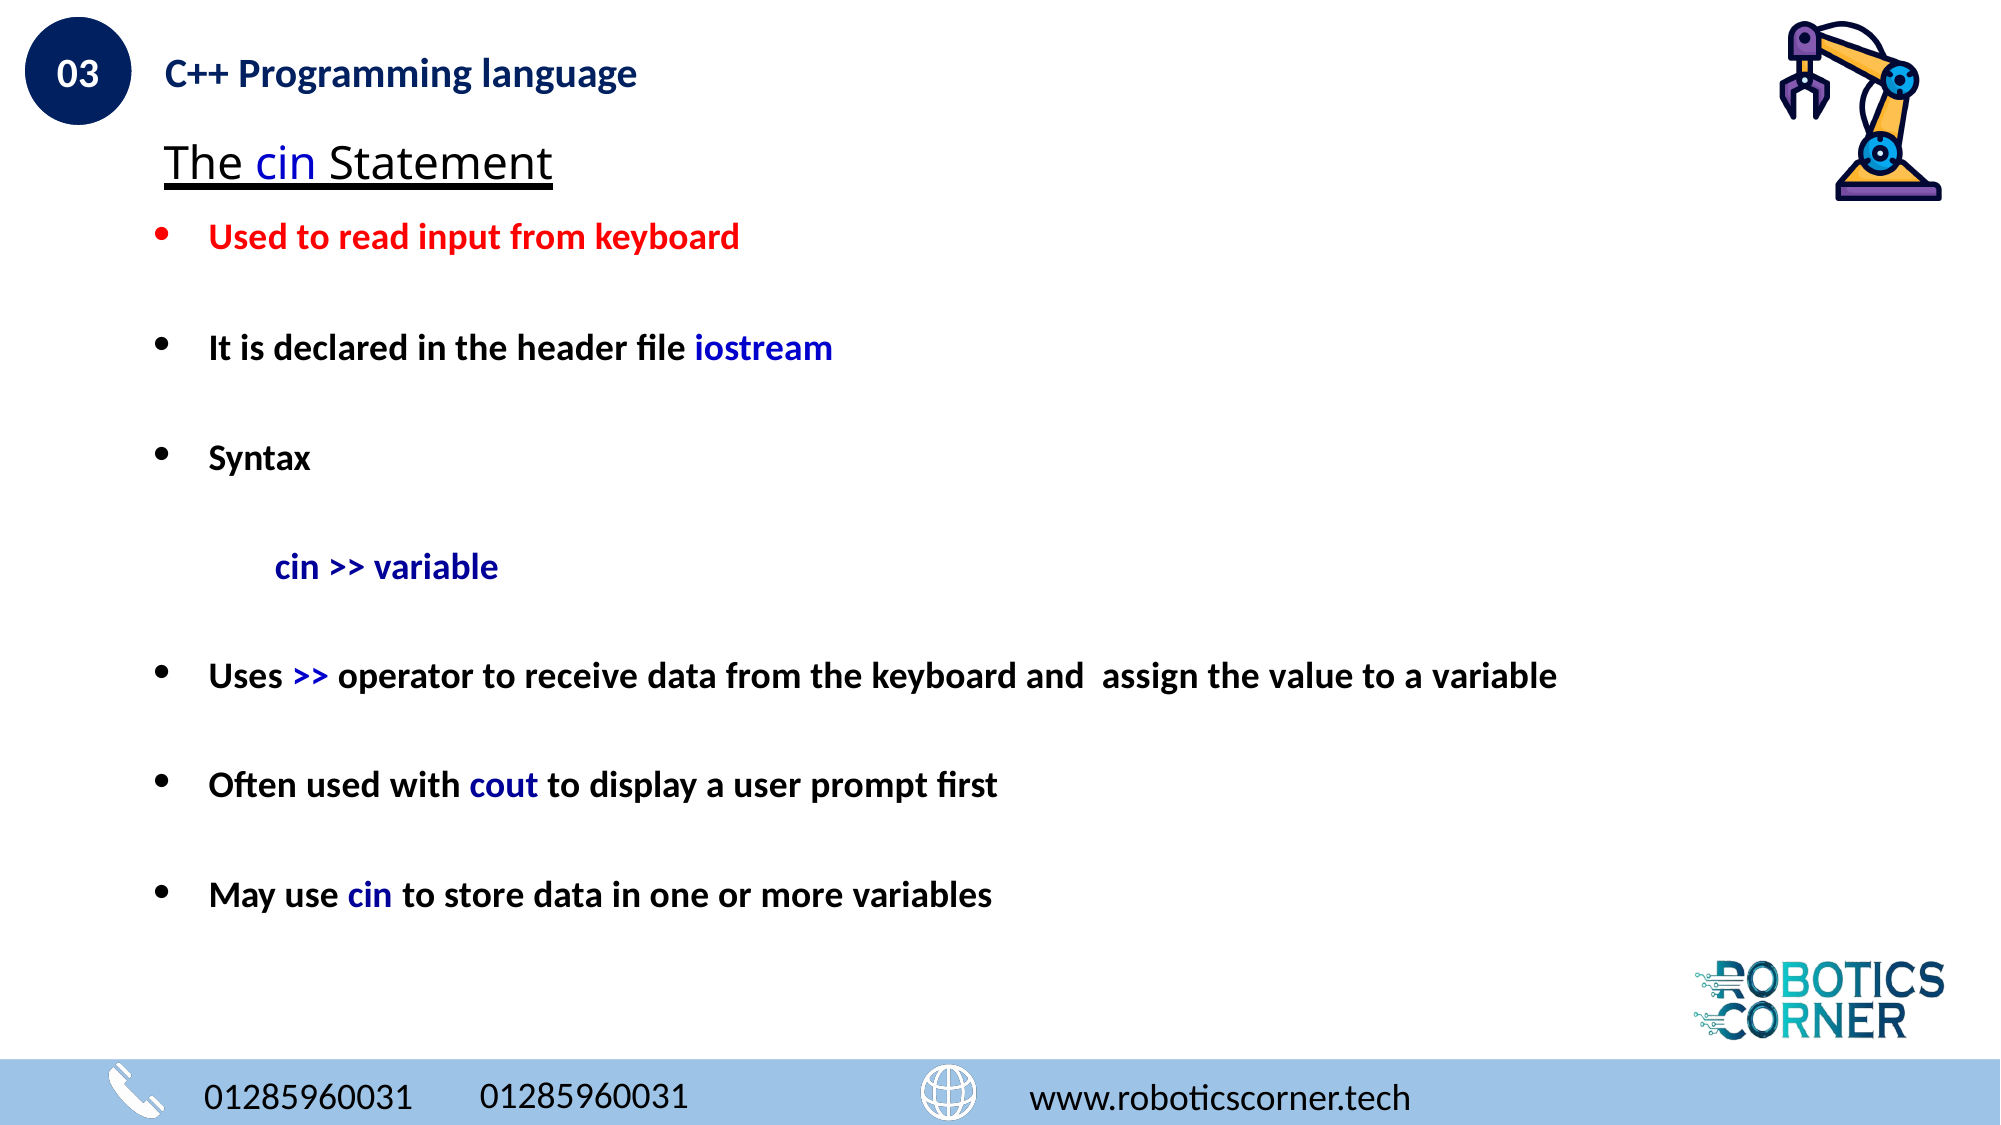

03
C++ Programming language
# The cin Statement
Used to read input from keyboard
It is declared in the header file iostream
Syntax
cin >> variable
Uses >> operator to receive data from the keyboard and assign the value to a variable
Often used with cout to display a user prompt first
May use cin to store data in one or more variables
01285960031
01285960031
www.roboticscorner.tech